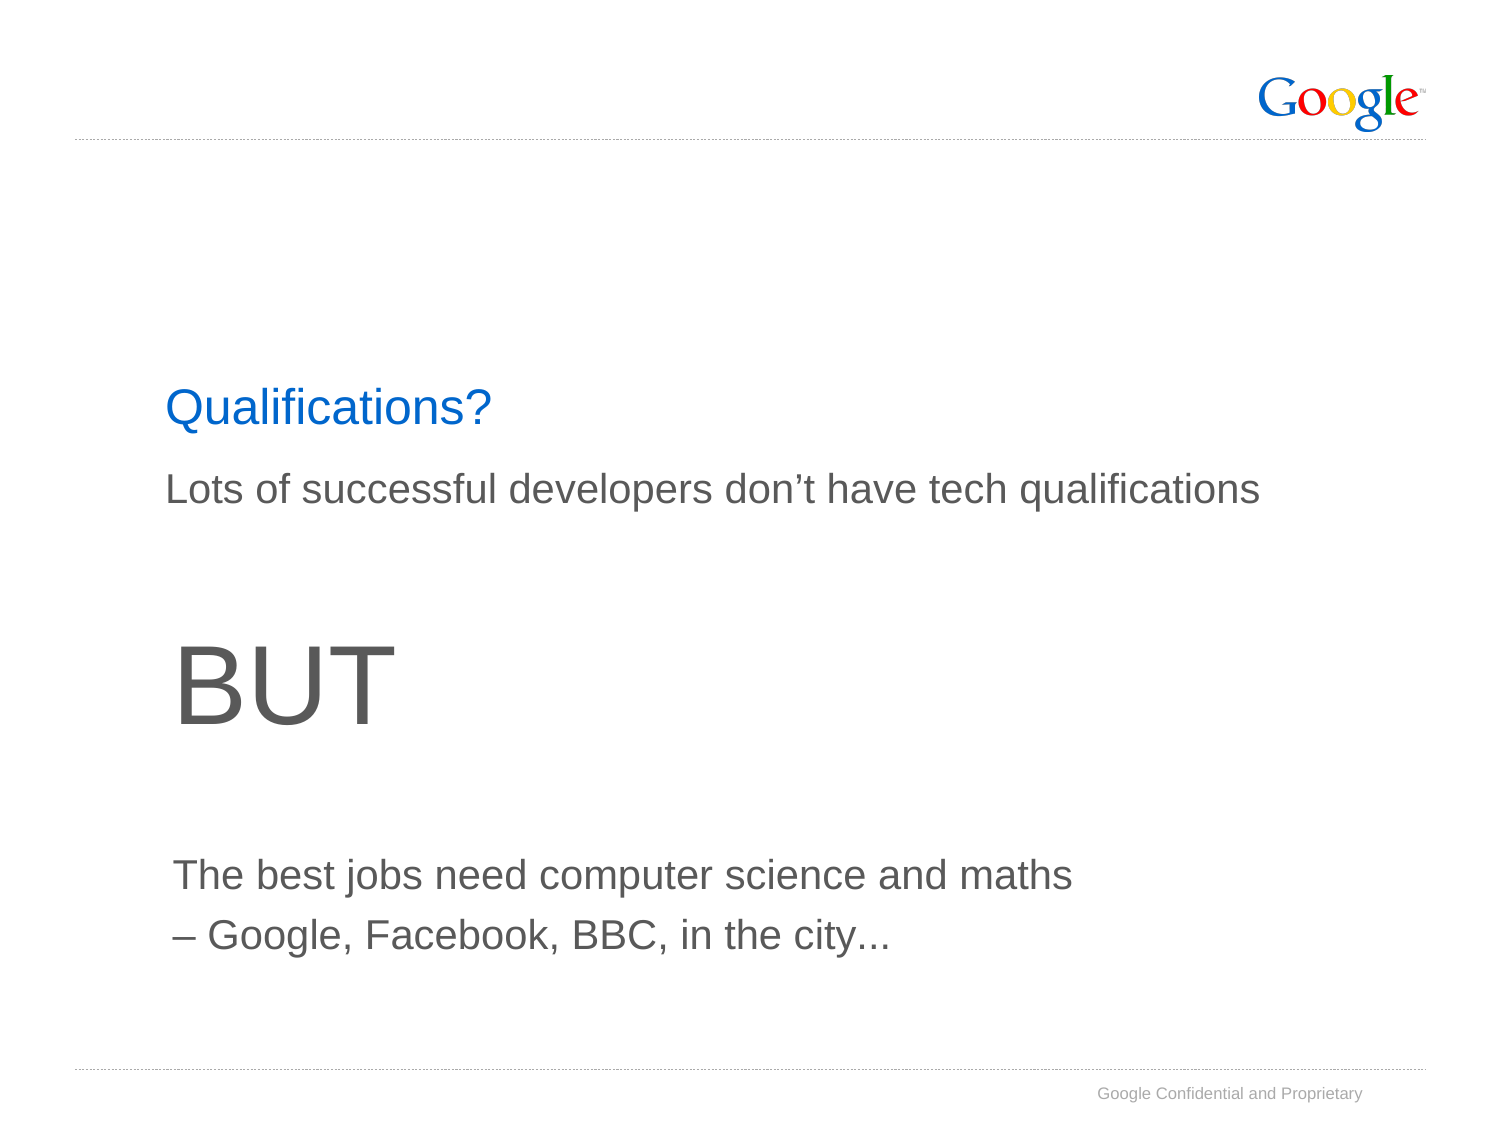

# Qualifications?
Lots of successful developers don’t have tech qualifications
BUT
The best jobs need computer science and maths
– Google, Facebook, BBC, in the city...